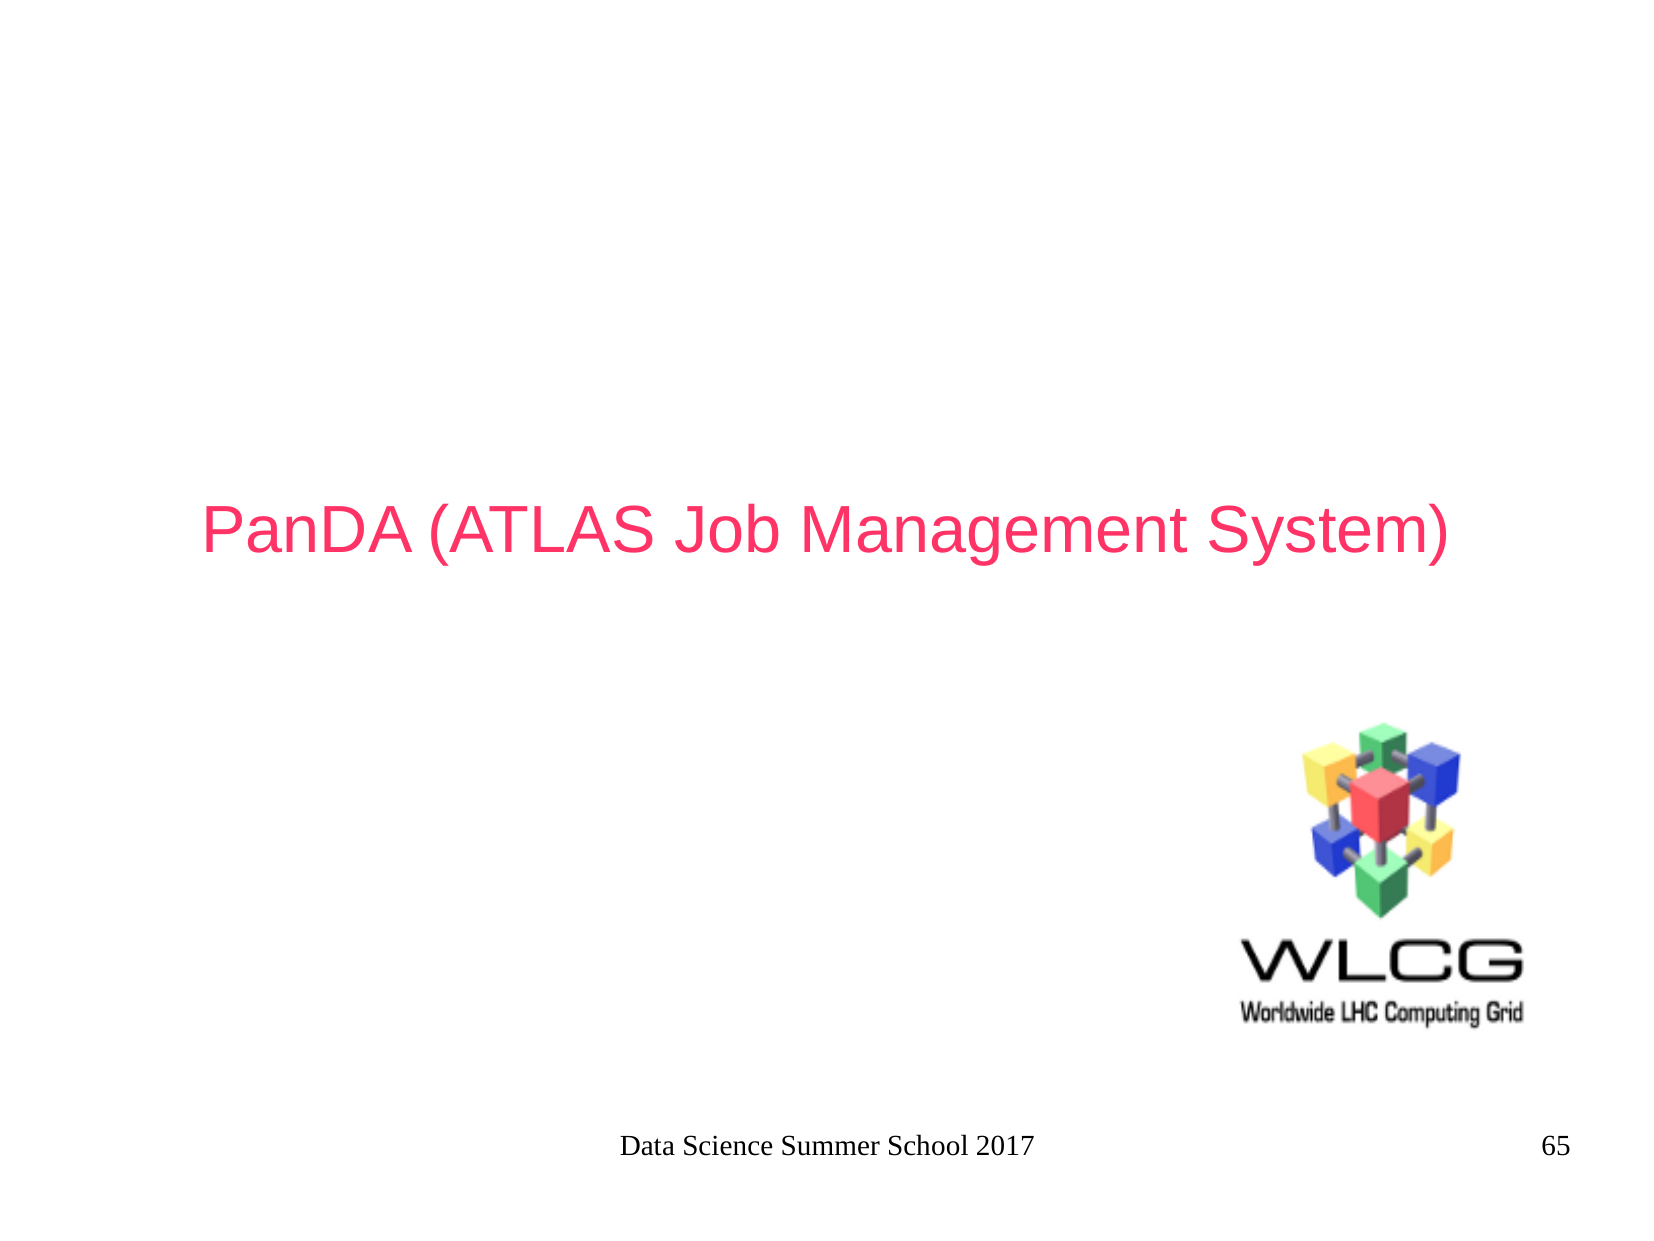

# PanDA (ATLAS Job Management System)
Data Science Summer School 2017
65